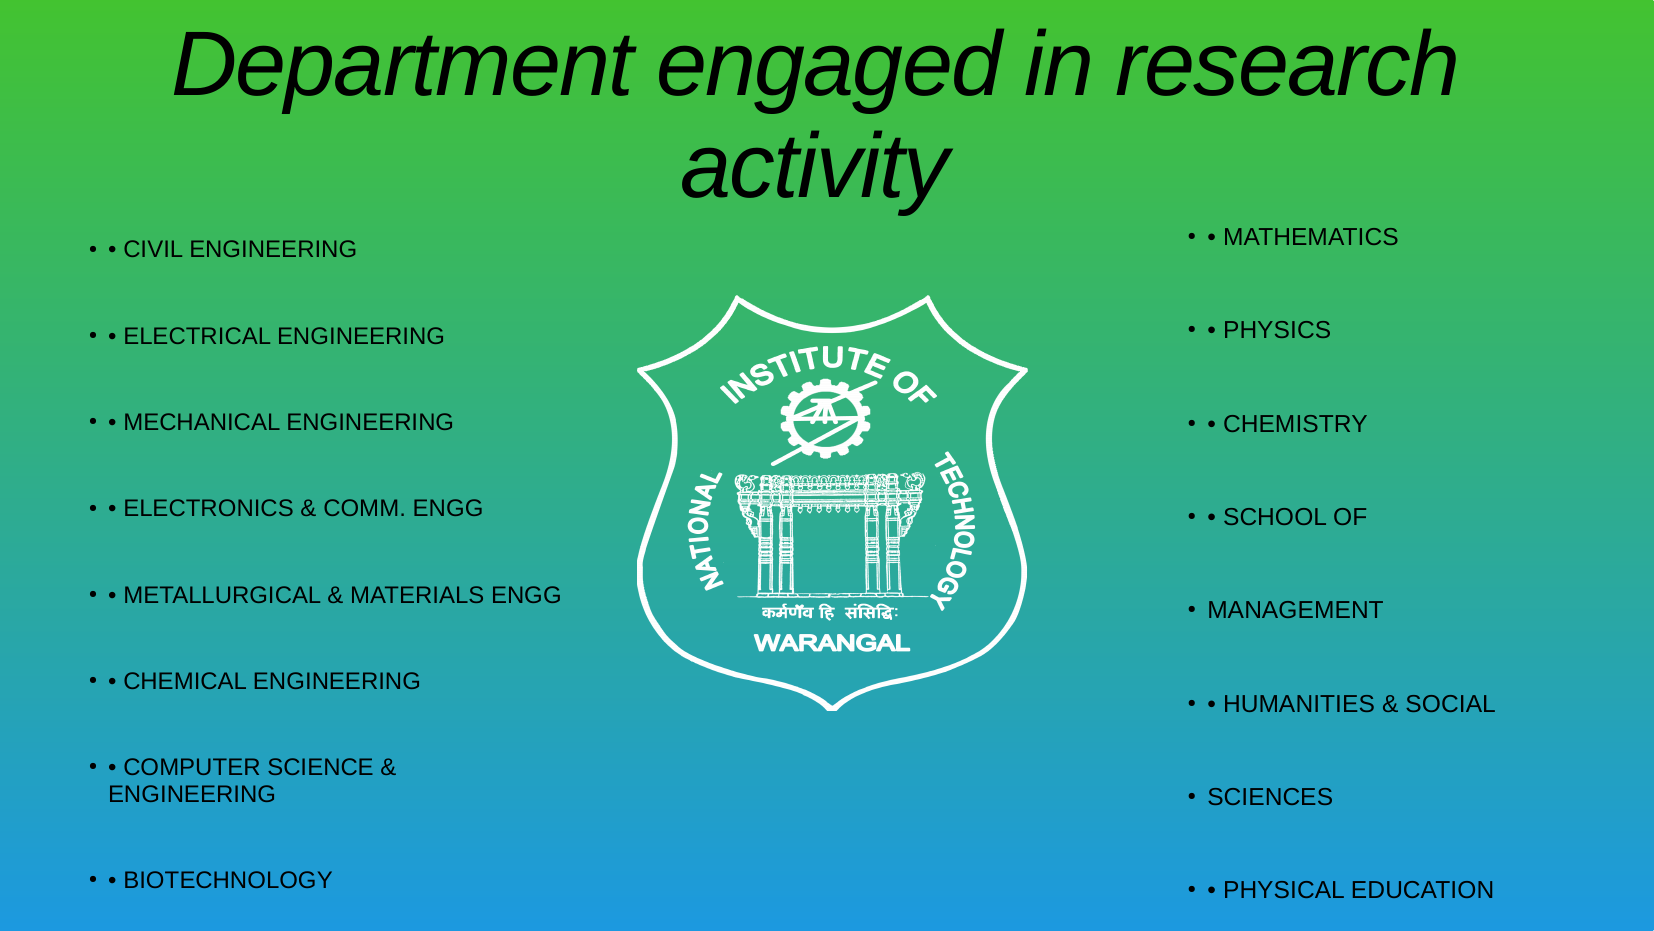

# Department engaged in research activity
• MATHEMATICS
• PHYSICS
• CHEMISTRY
• SCHOOL OF
MANAGEMENT
• HUMANITIES & SOCIAL
SCIENCES
• PHYSICAL EDUCATION
• CIVIL ENGINEERING
• ELECTRICAL ENGINEERING
• MECHANICAL ENGINEERING
• ELECTRONICS & COMM. ENGG
• METALLURGICAL & MATERIALS ENGG
• CHEMICAL ENGINEERING
• COMPUTER SCIENCE & ENGINEERING
• BIOTECHNOLOGY